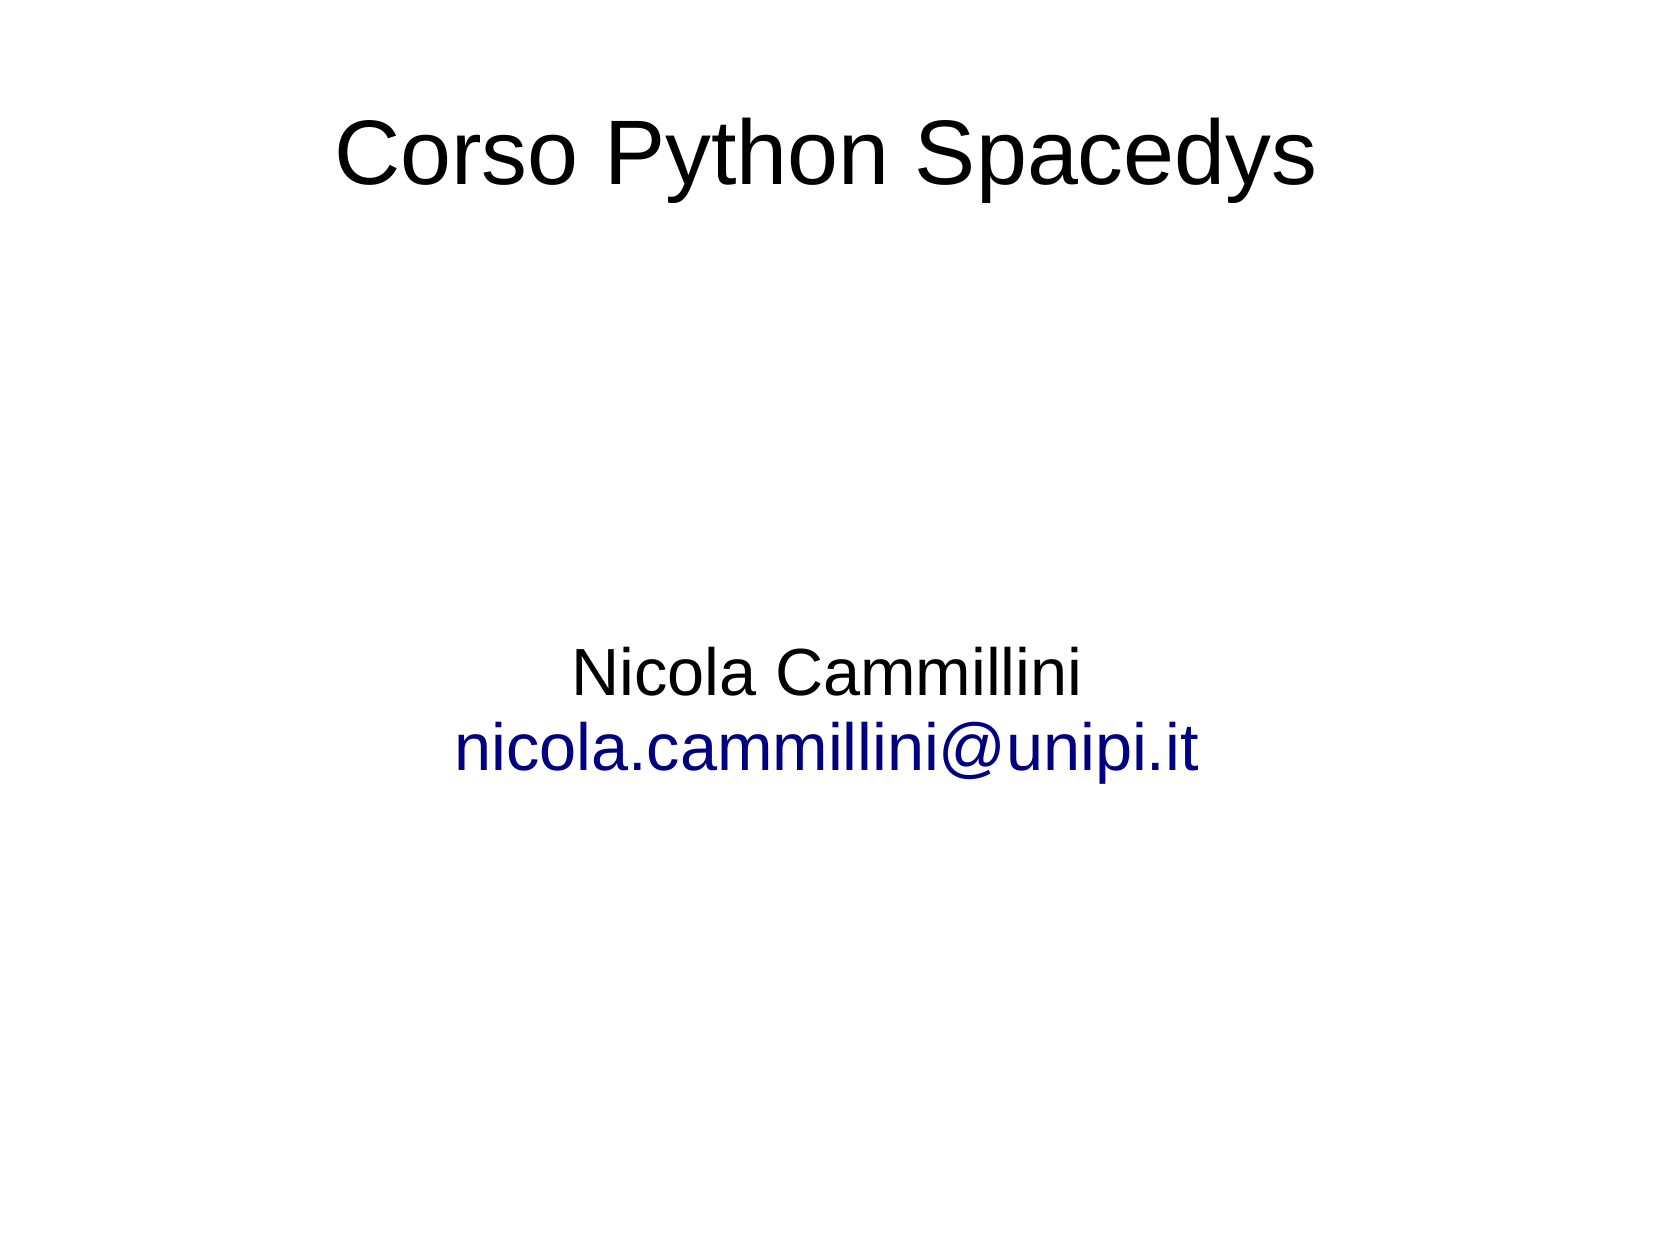

# Corso Python Spacedys
Nicola Cammillini
nicola.cammillini@unipi.it